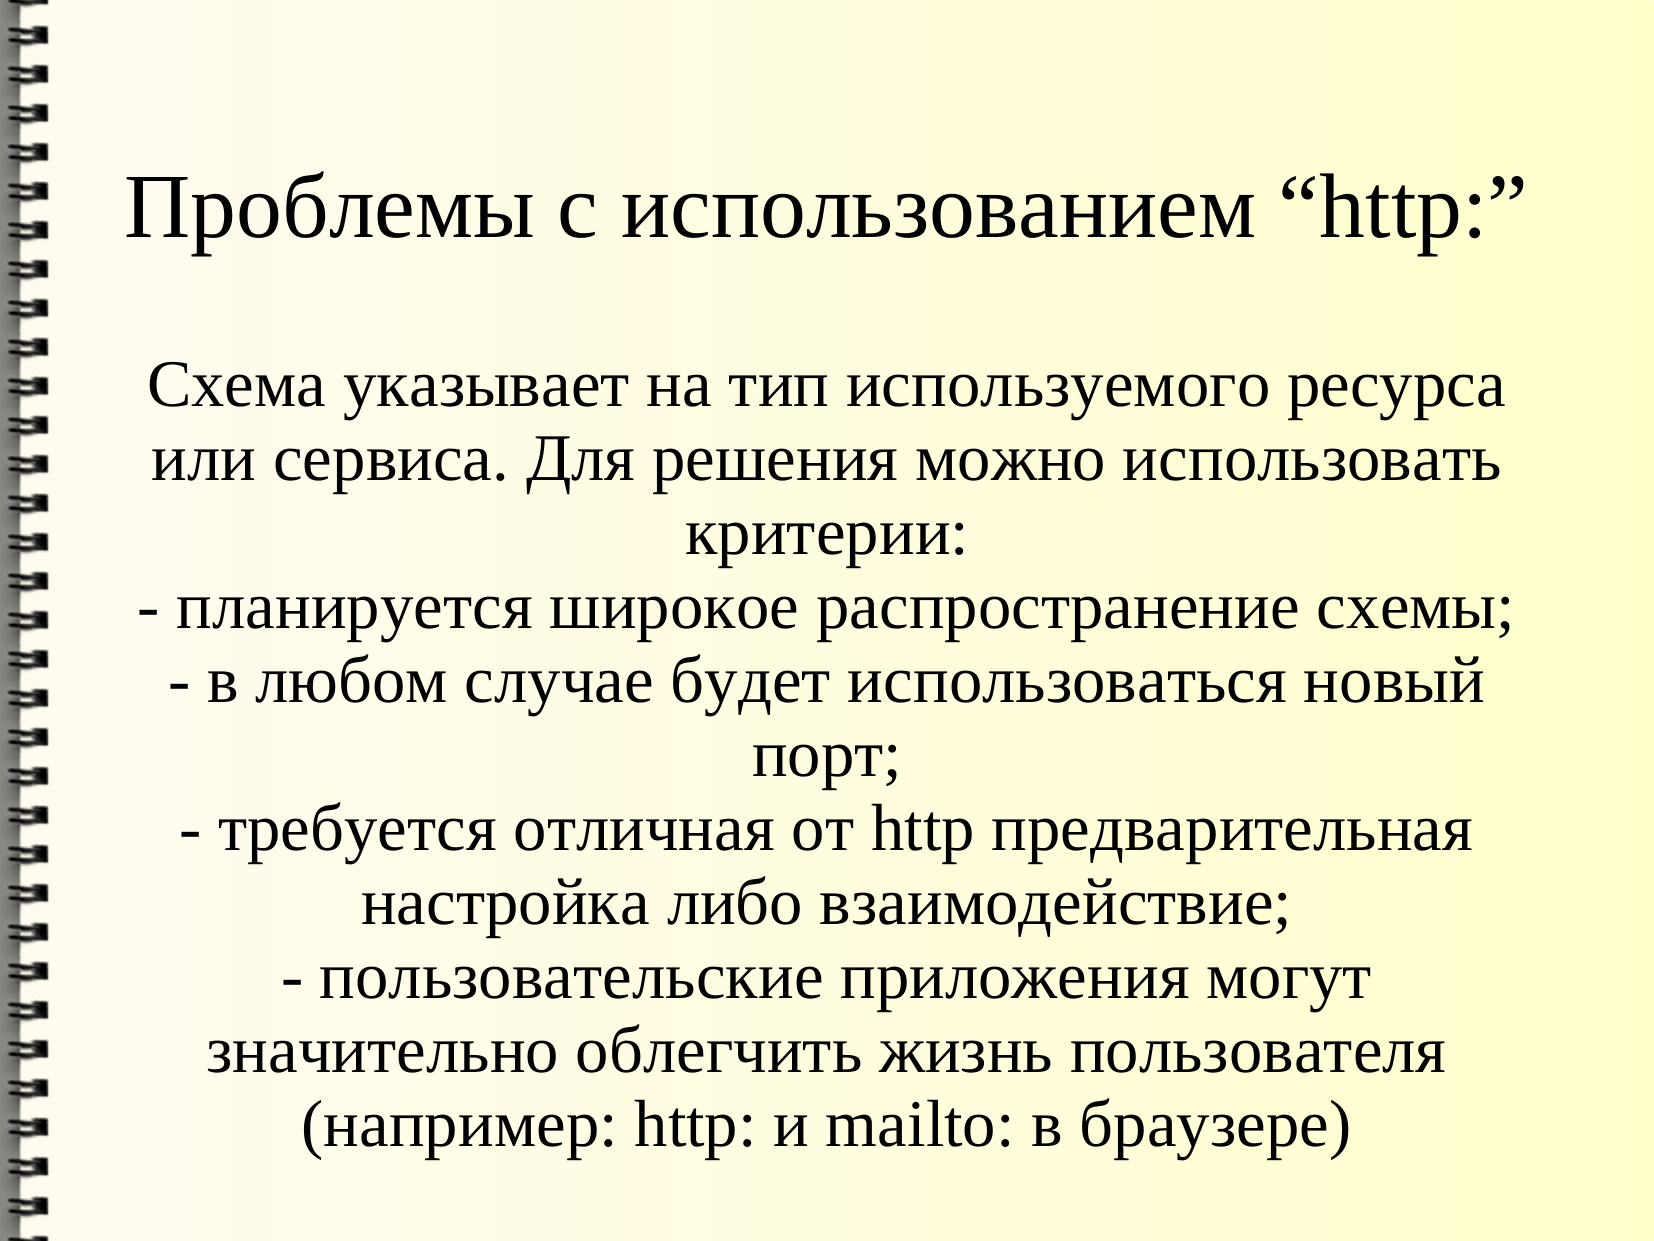

# Проблемы с использованием “http:”
Схема указывает на тип используемого ресурса или сервиса. Для решения можно использовать критерии:
- планируется широкое распространение схемы;
- в любом случае будет использоваться новый порт;
- требуется отличная от http предварительная настройка либо взаимодействие;
- пользовательские приложения могут значительно облегчить жизнь пользователя (например: http: и mailto: в браузере)